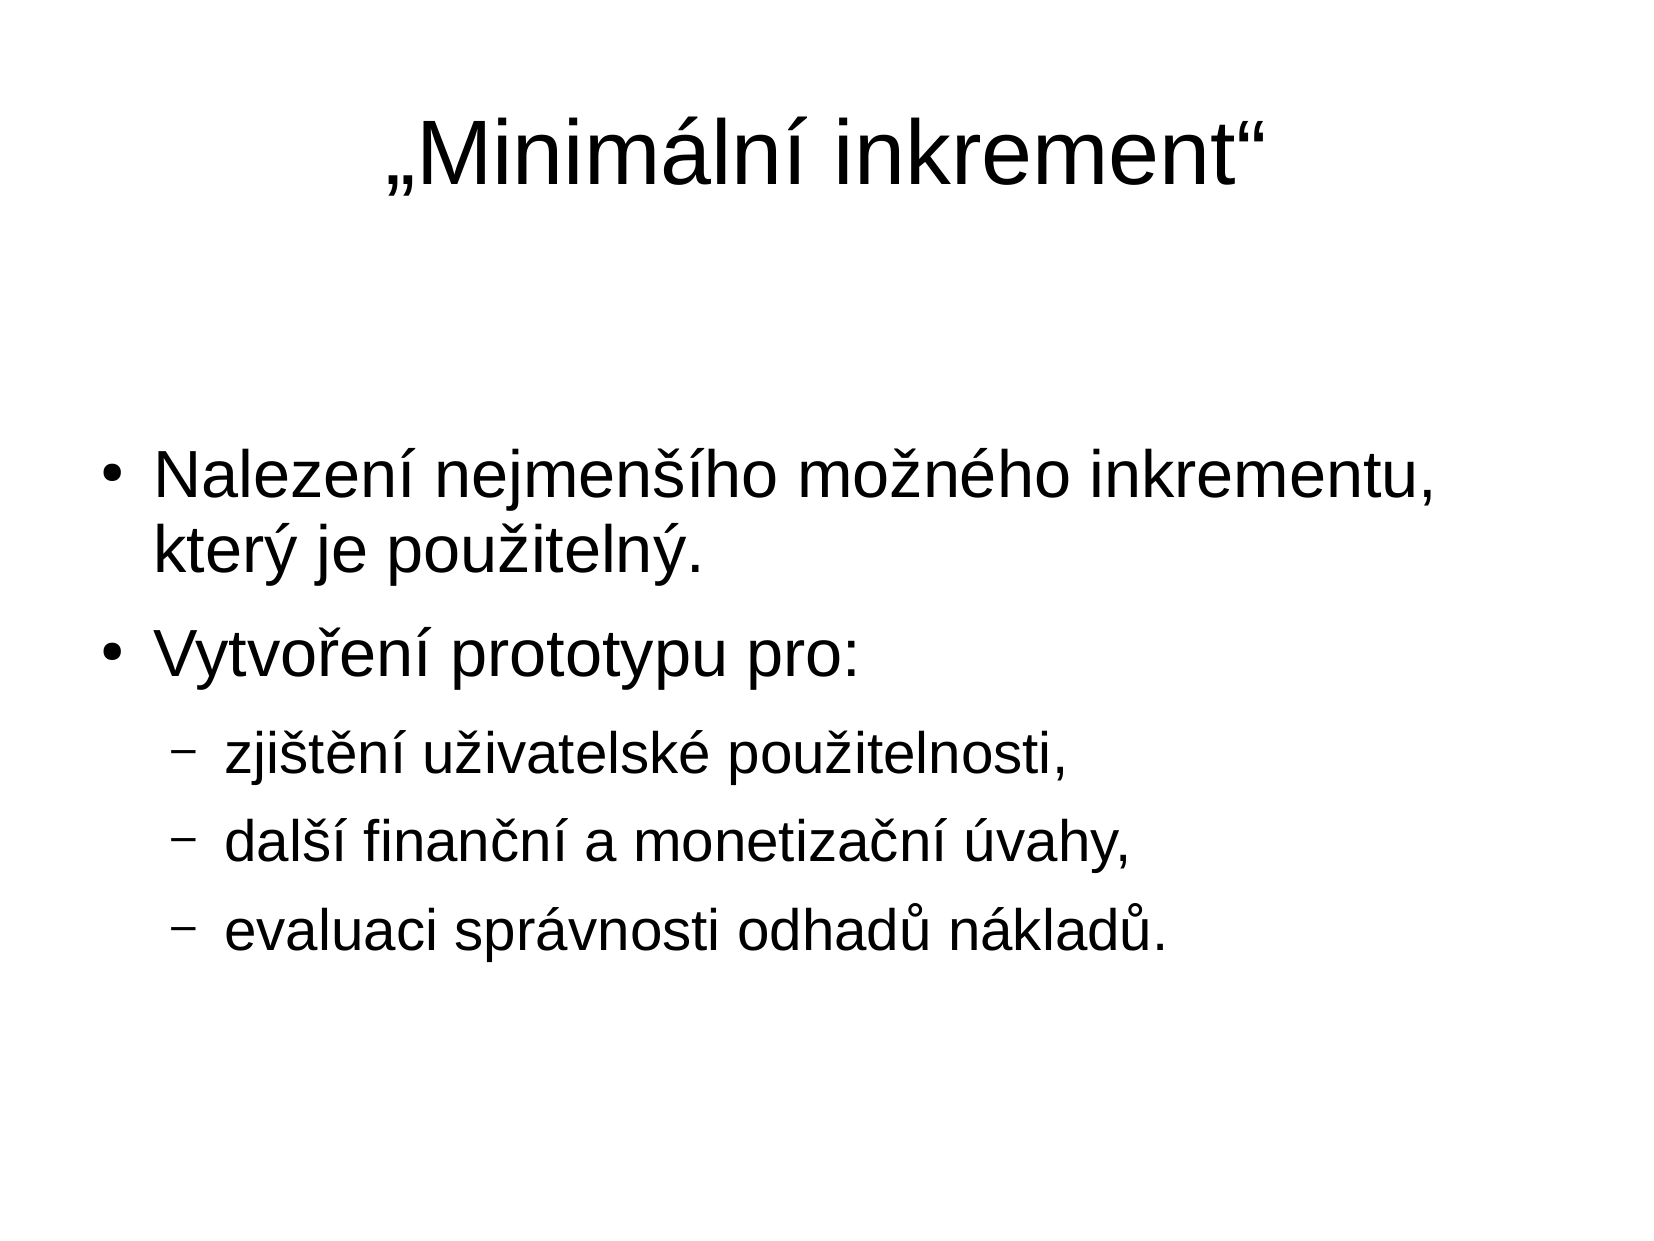

# „Minimální inkrement“
Nalezení nejmenšího možného inkrementu, který je použitelný.
Vytvoření prototypu pro:
zjištění uživatelské použitelnosti,
další finanční a monetizační úvahy,
evaluaci správnosti odhadů nákladů.